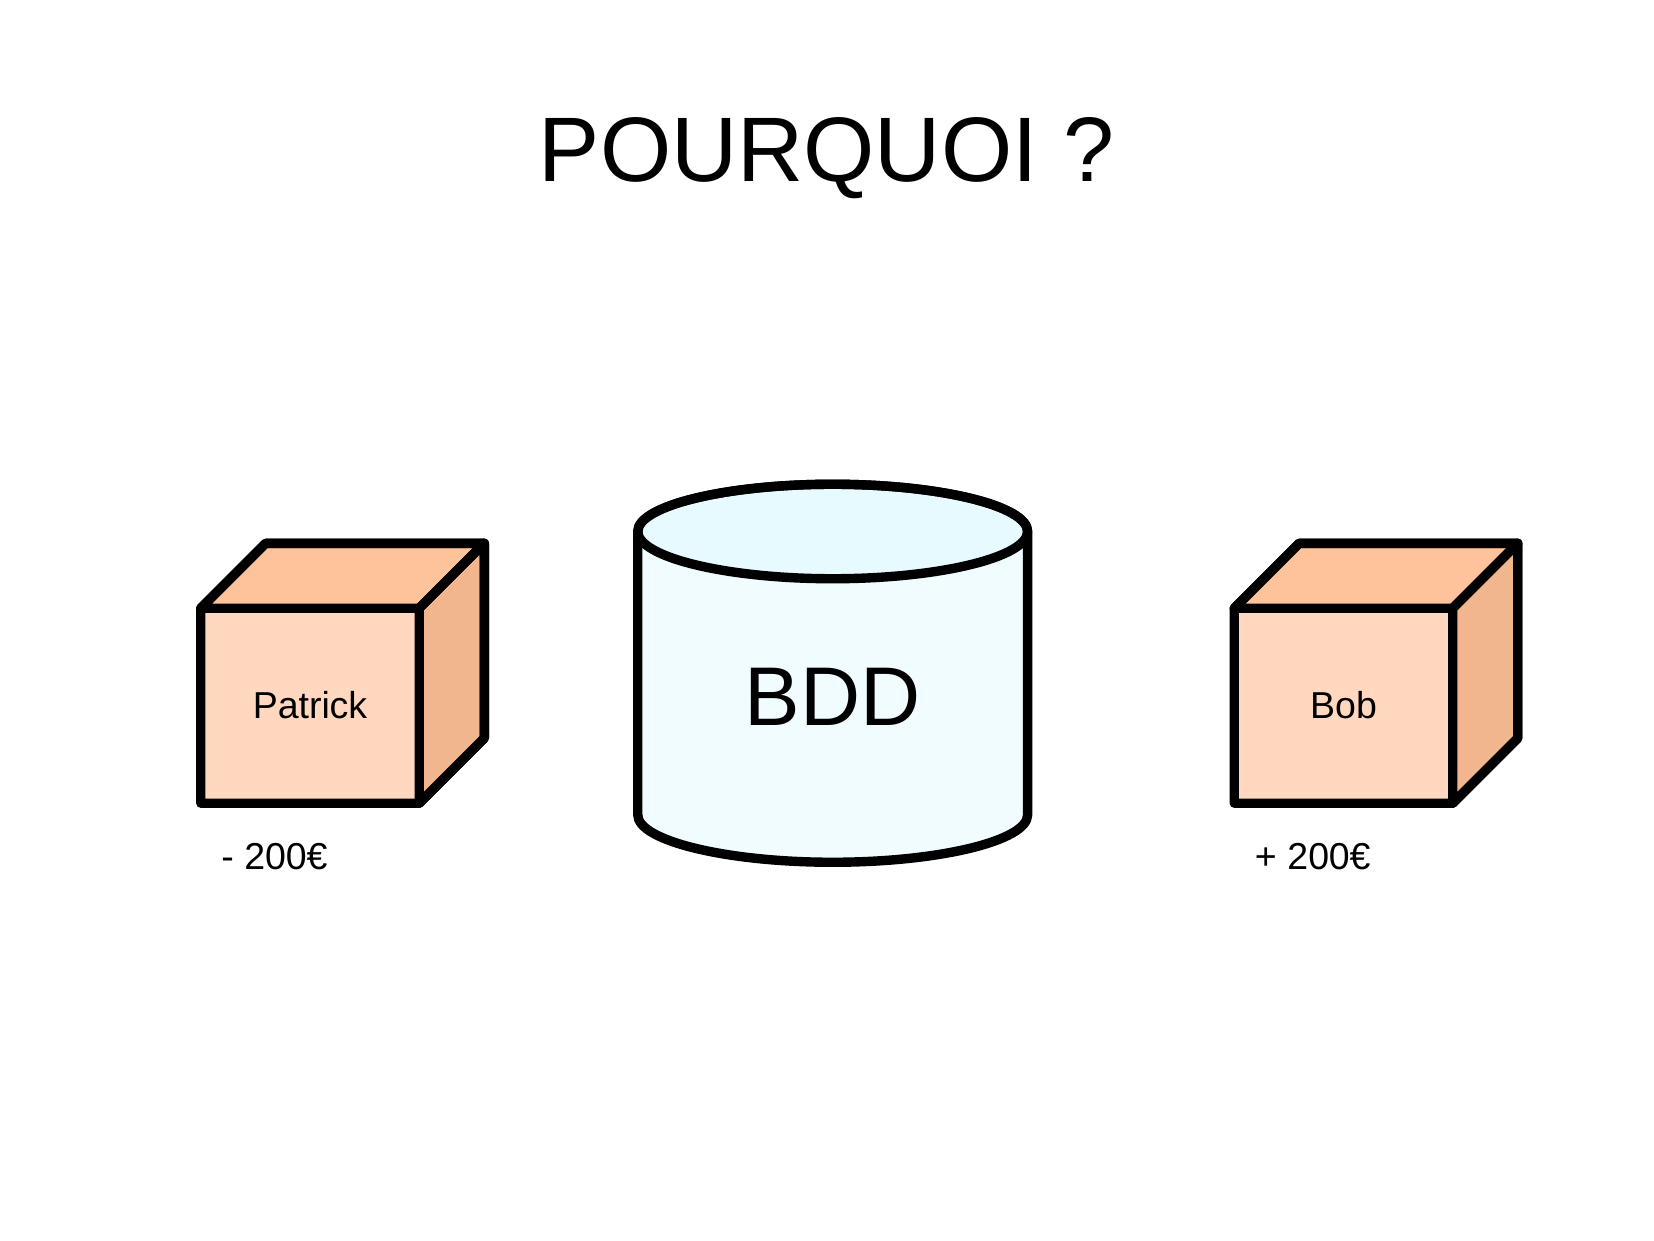

# POURQUOI ?
BDD
Patrick
Bob
- 200€
+ 200€